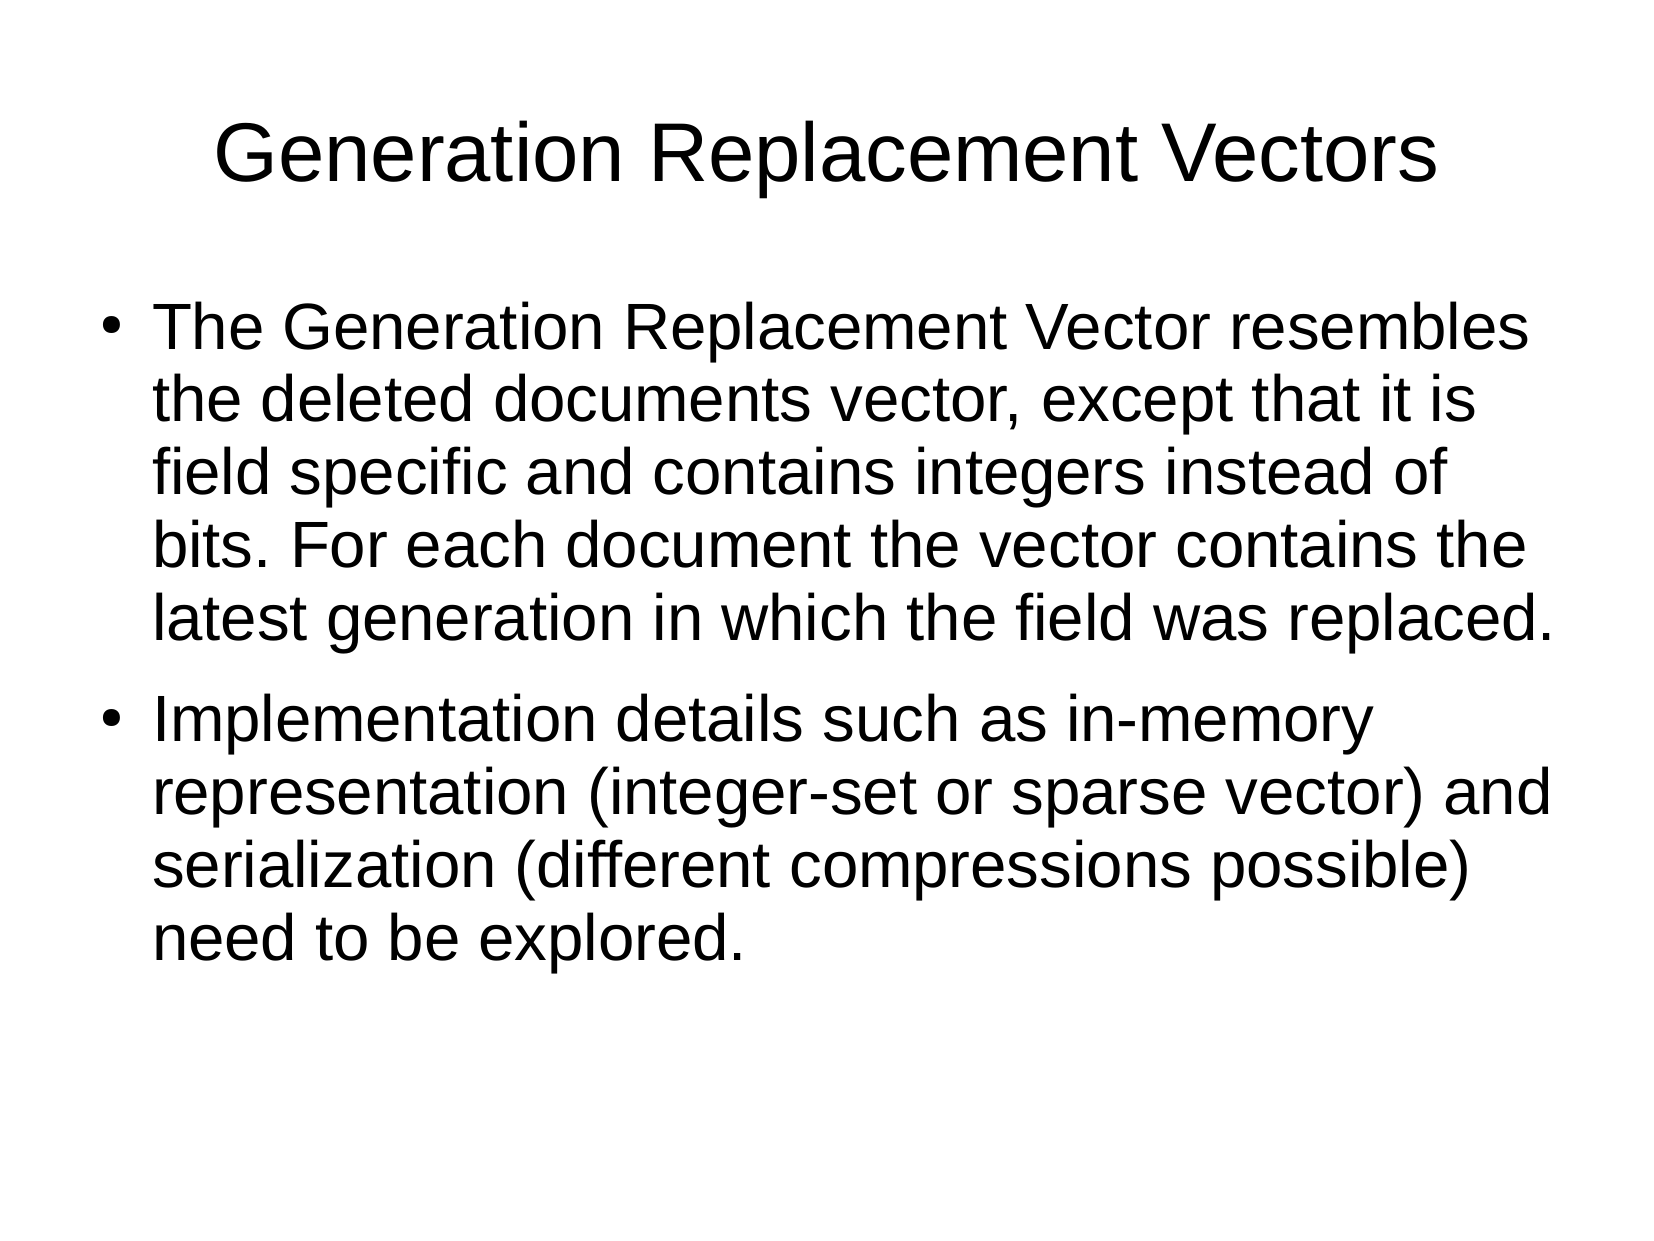

# Generation Replacement Vectors
The Generation Replacement Vector resembles the deleted documents vector, except that it is field specific and contains integers instead of bits. For each document the vector contains the latest generation in which the field was replaced.
Implementation details such as in-memory representation (integer-set or sparse vector) and serialization (different compressions possible) need to be explored.